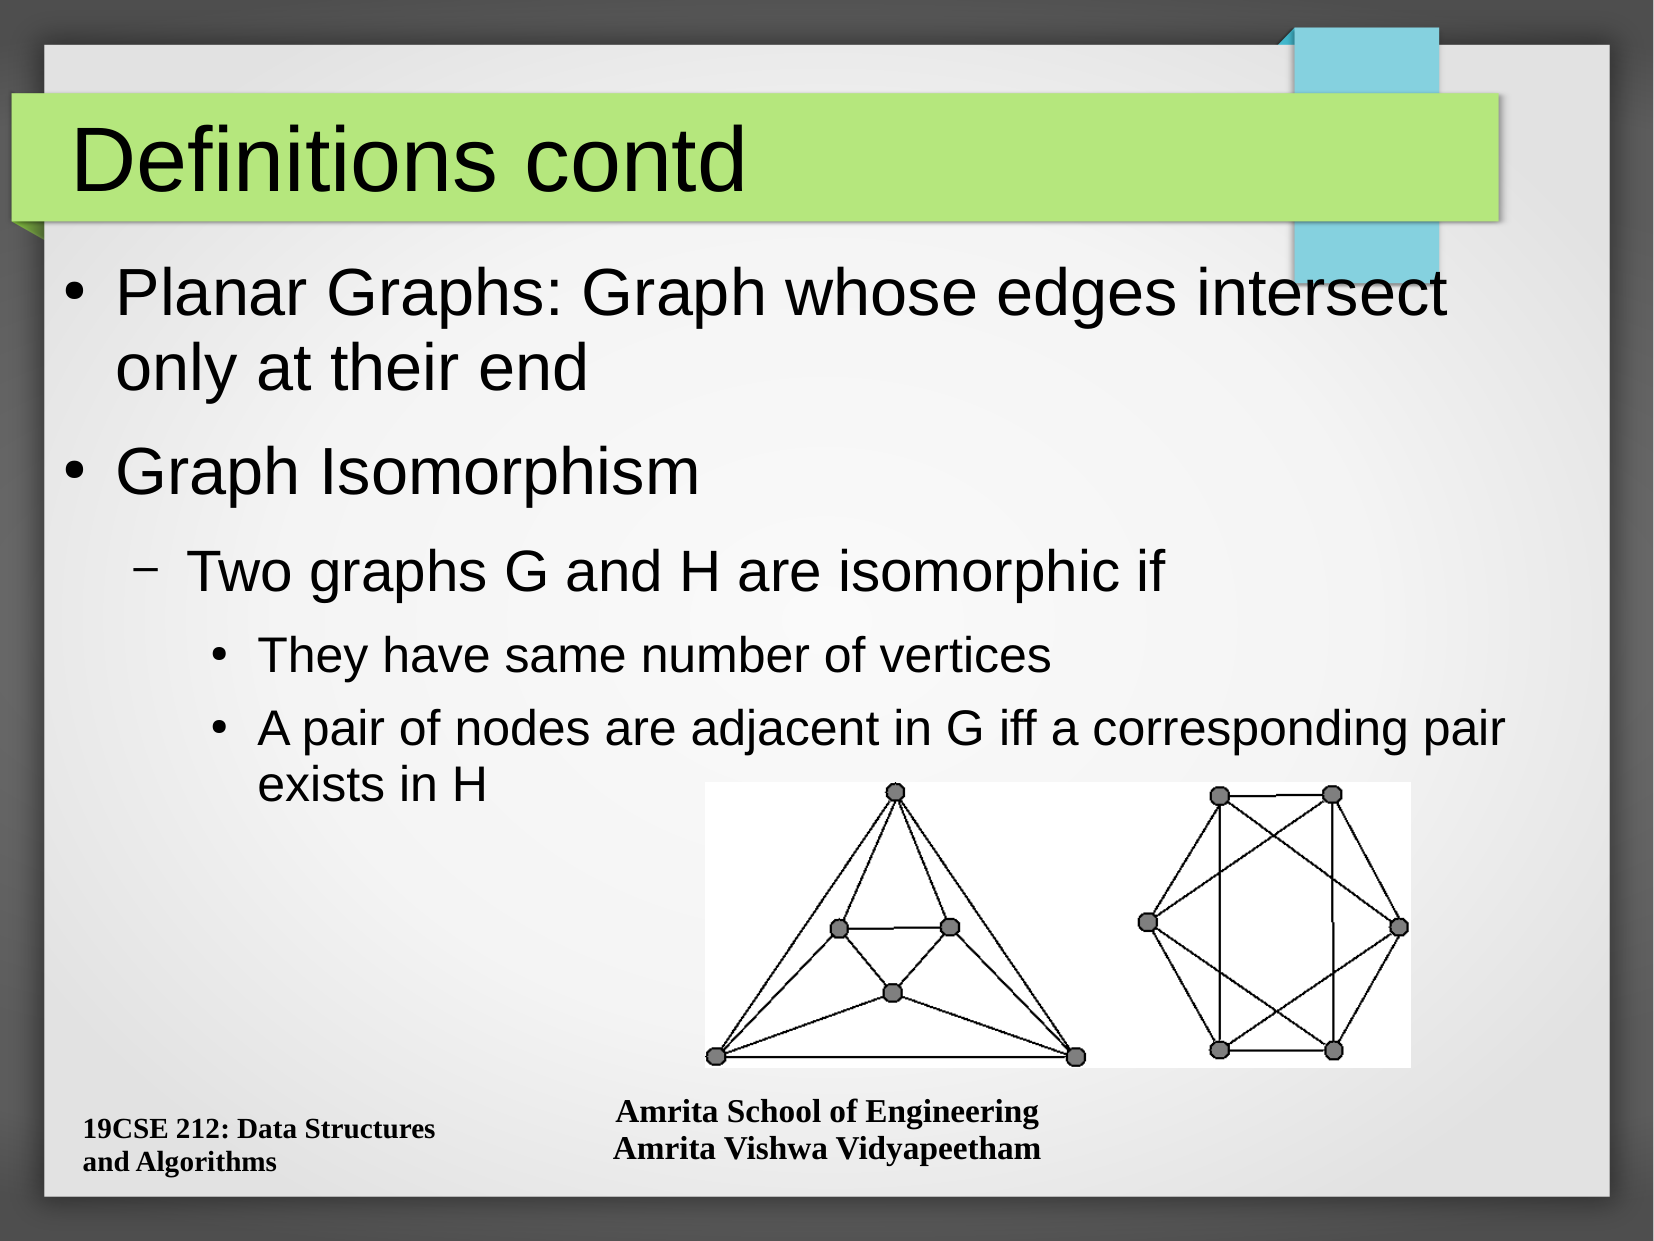

# Definitions contd
Planar Graphs: Graph whose edges intersect only at their end
Graph Isomorphism
Two graphs G and H are isomorphic if
They have same number of vertices
A pair of nodes are adjacent in G iff a corresponding pair exists in H